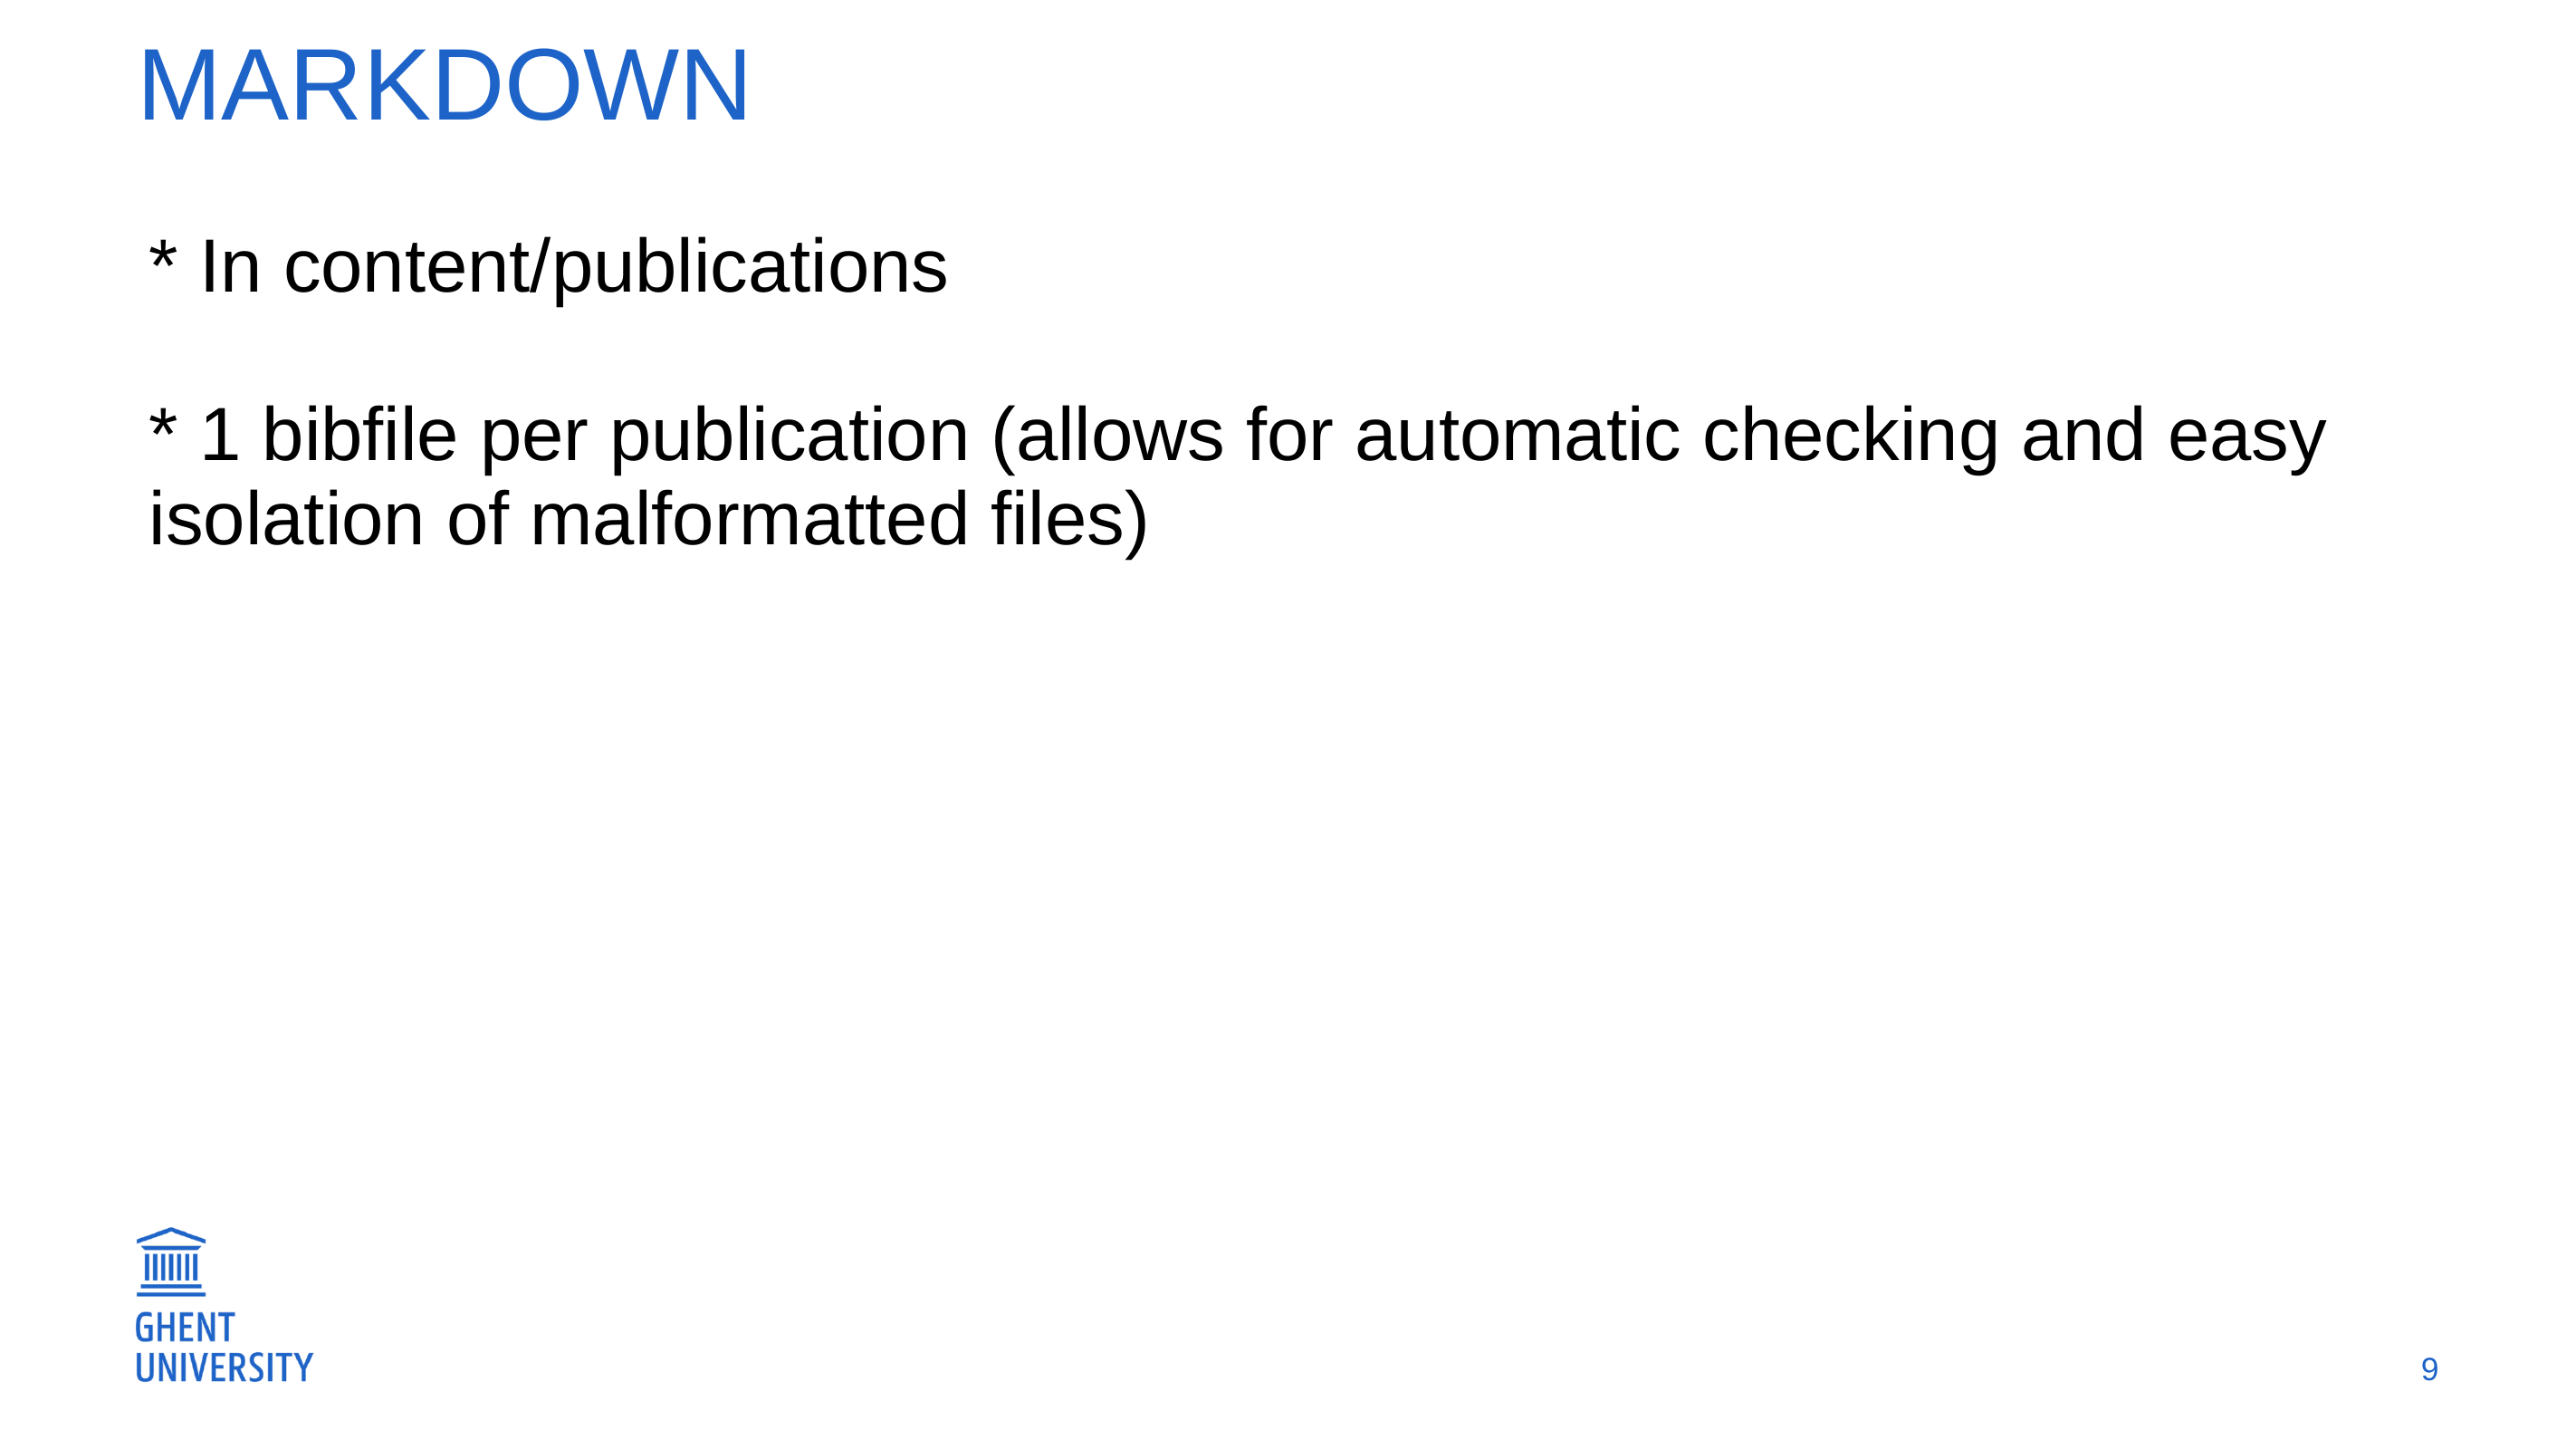

# Markdown
* In content/publications
* 1 bibfile per publication (allows for automatic checking and easy isolation of malformatted files)